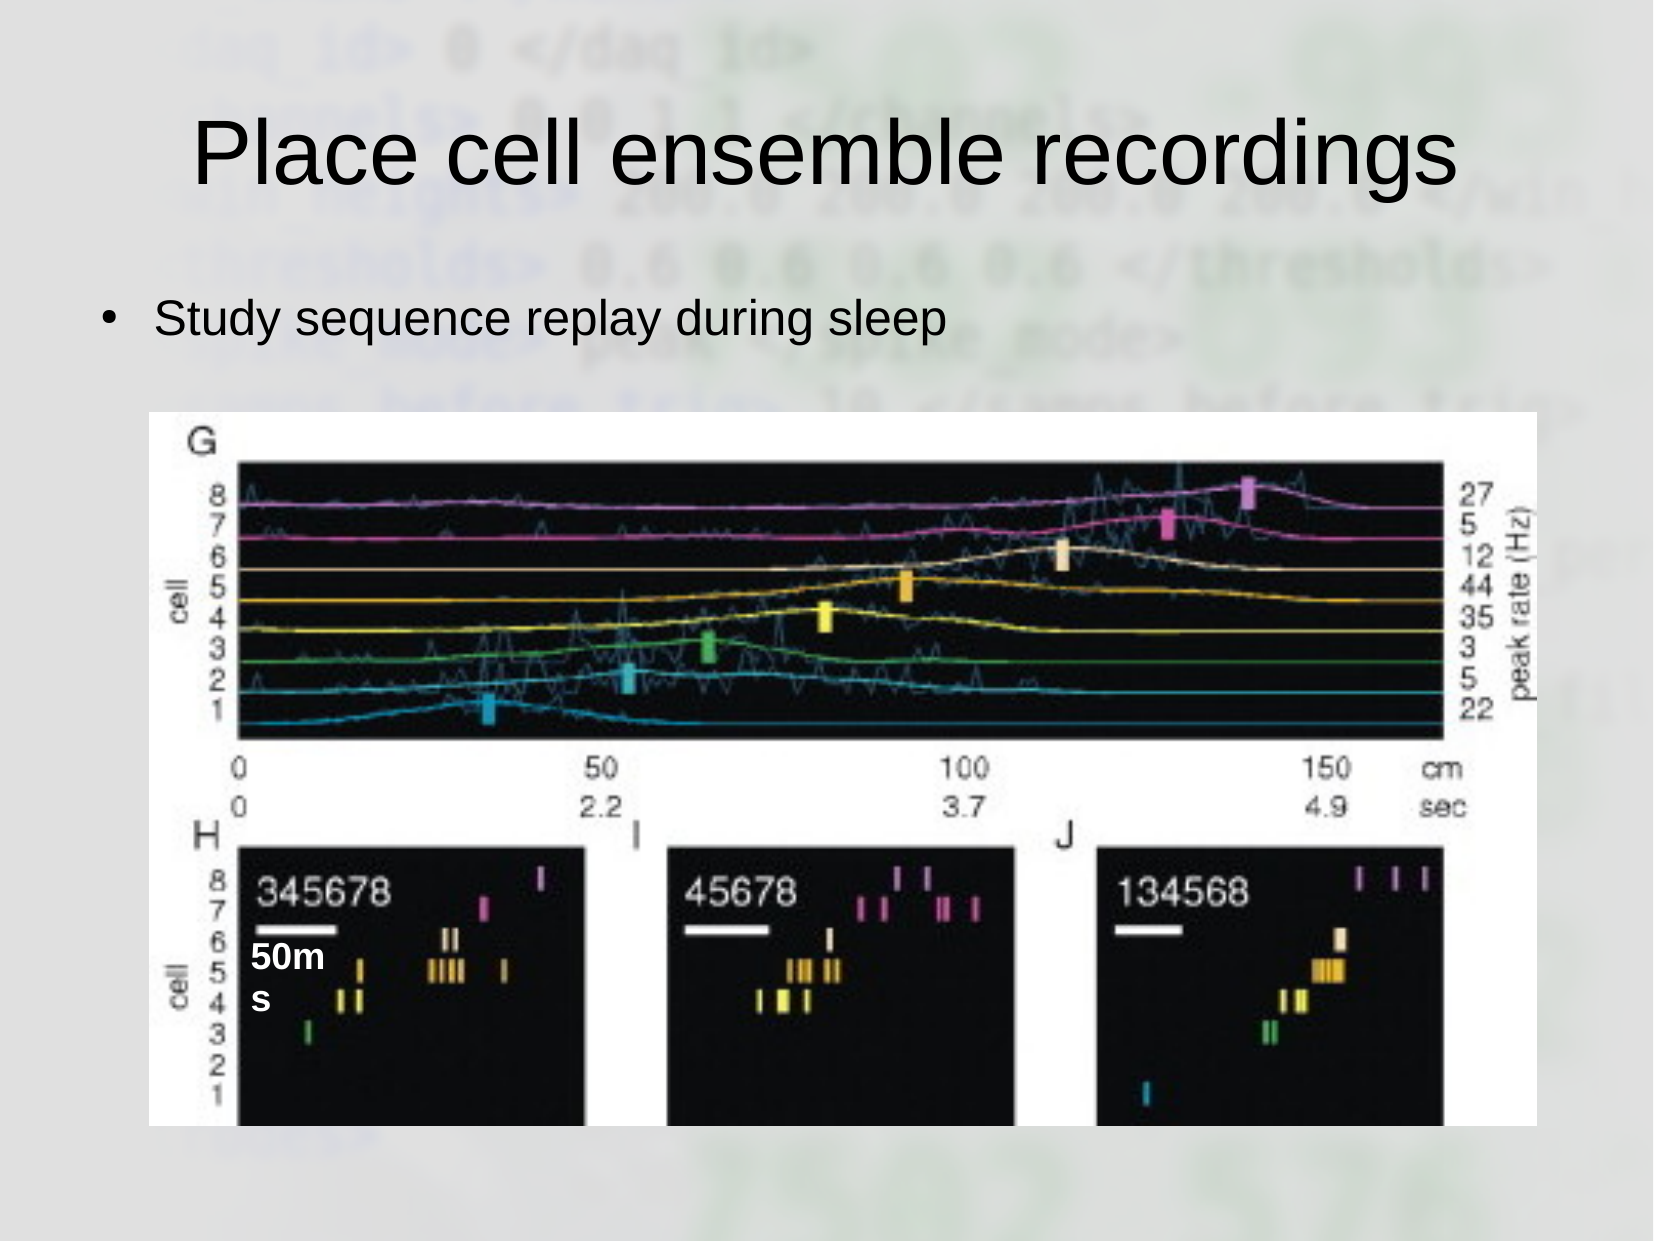

# Place cell ensemble recordings
Study sequence replay during sleep
50ms